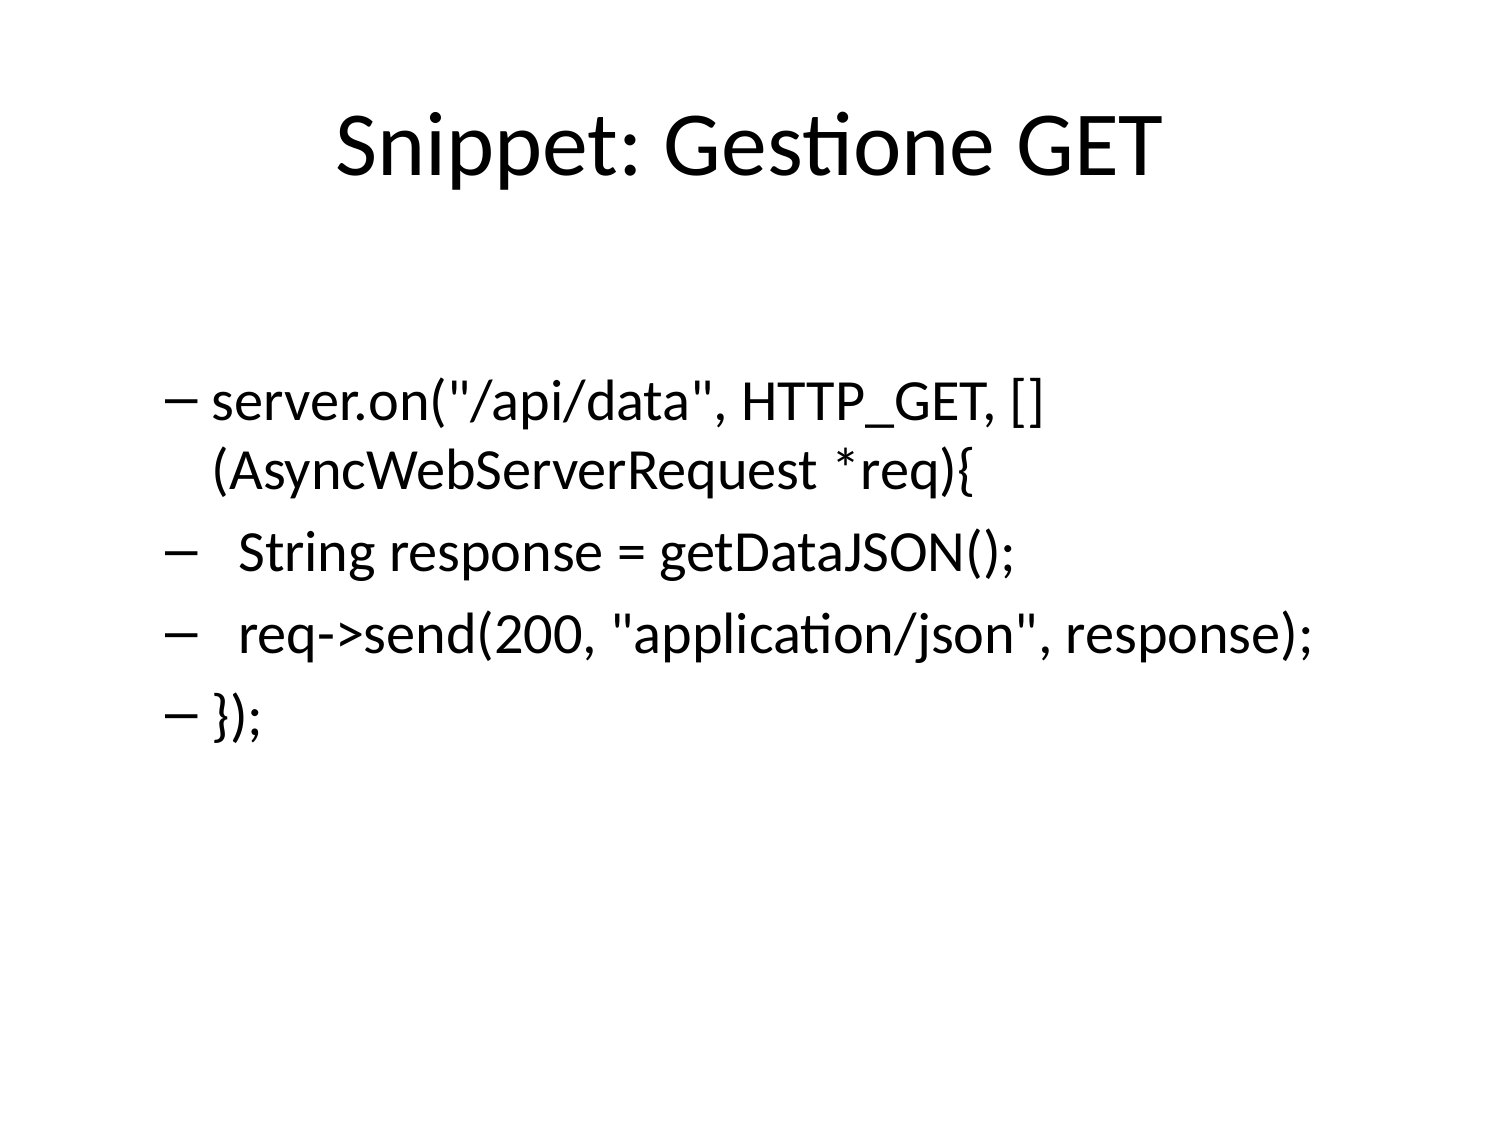

# Snippet: Gestione GET
server.on("/api/data", HTTP_GET, [](AsyncWebServerRequest *req){
 String response = getDataJSON();
 req->send(200, "application/json", response);
});